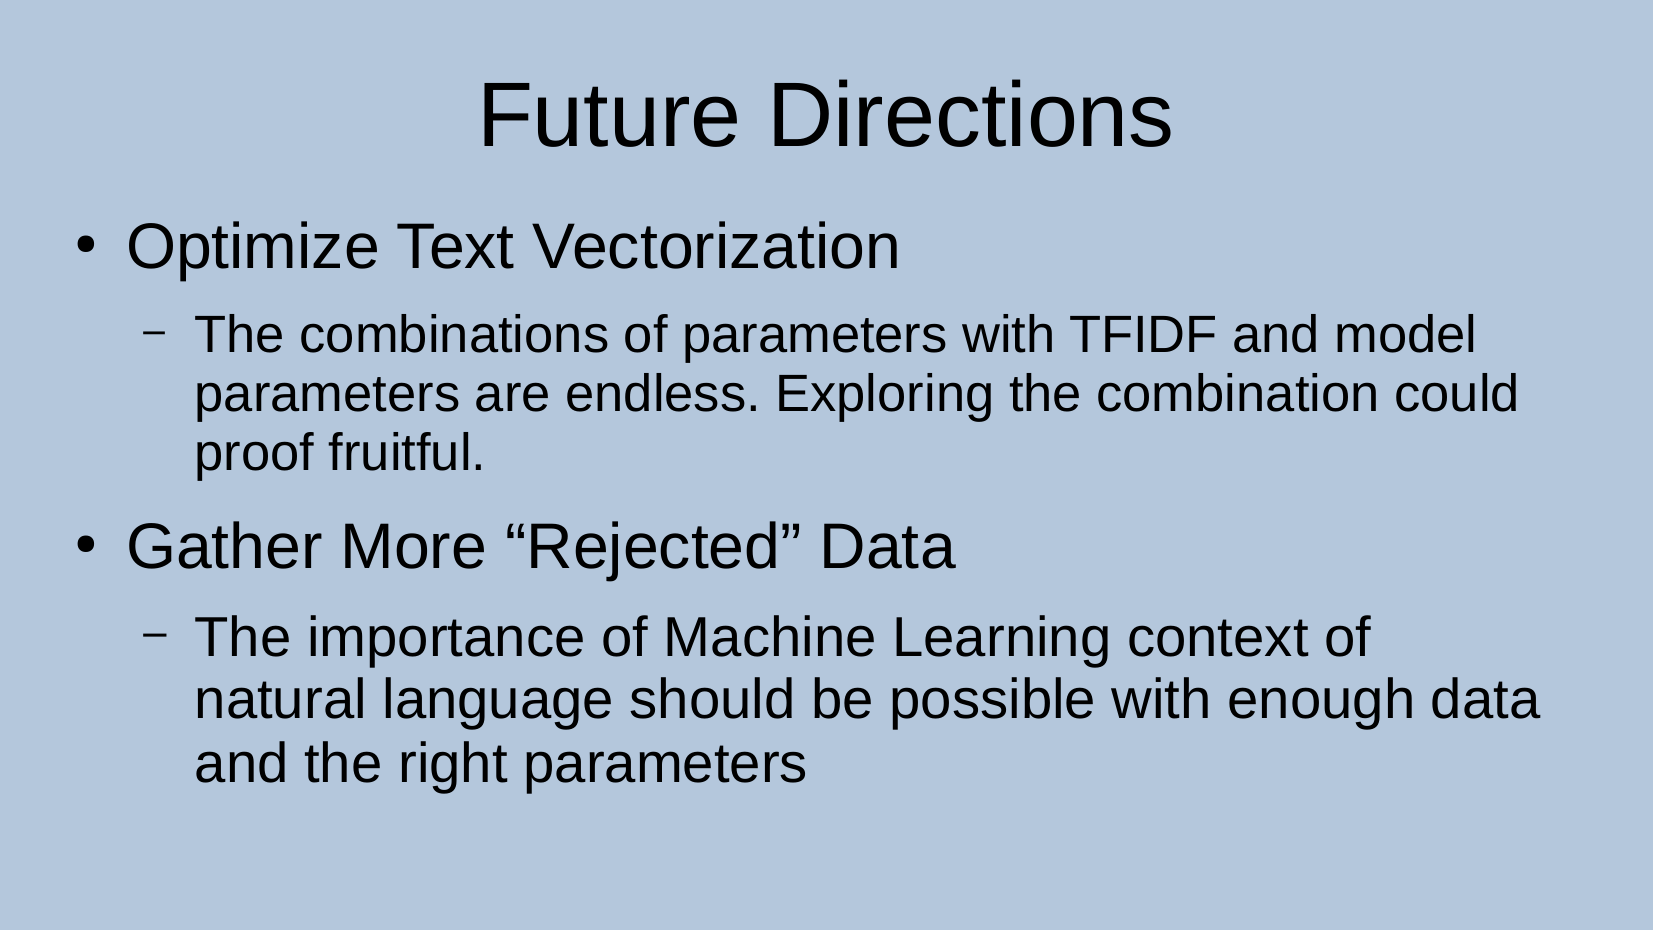

# Future Directions
Optimize Text Vectorization
The combinations of parameters with TFIDF and model parameters are endless. Exploring the combination could proof fruitful.
Gather More “Rejected” Data
The importance of Machine Learning context of natural language should be possible with enough data and the right parameters